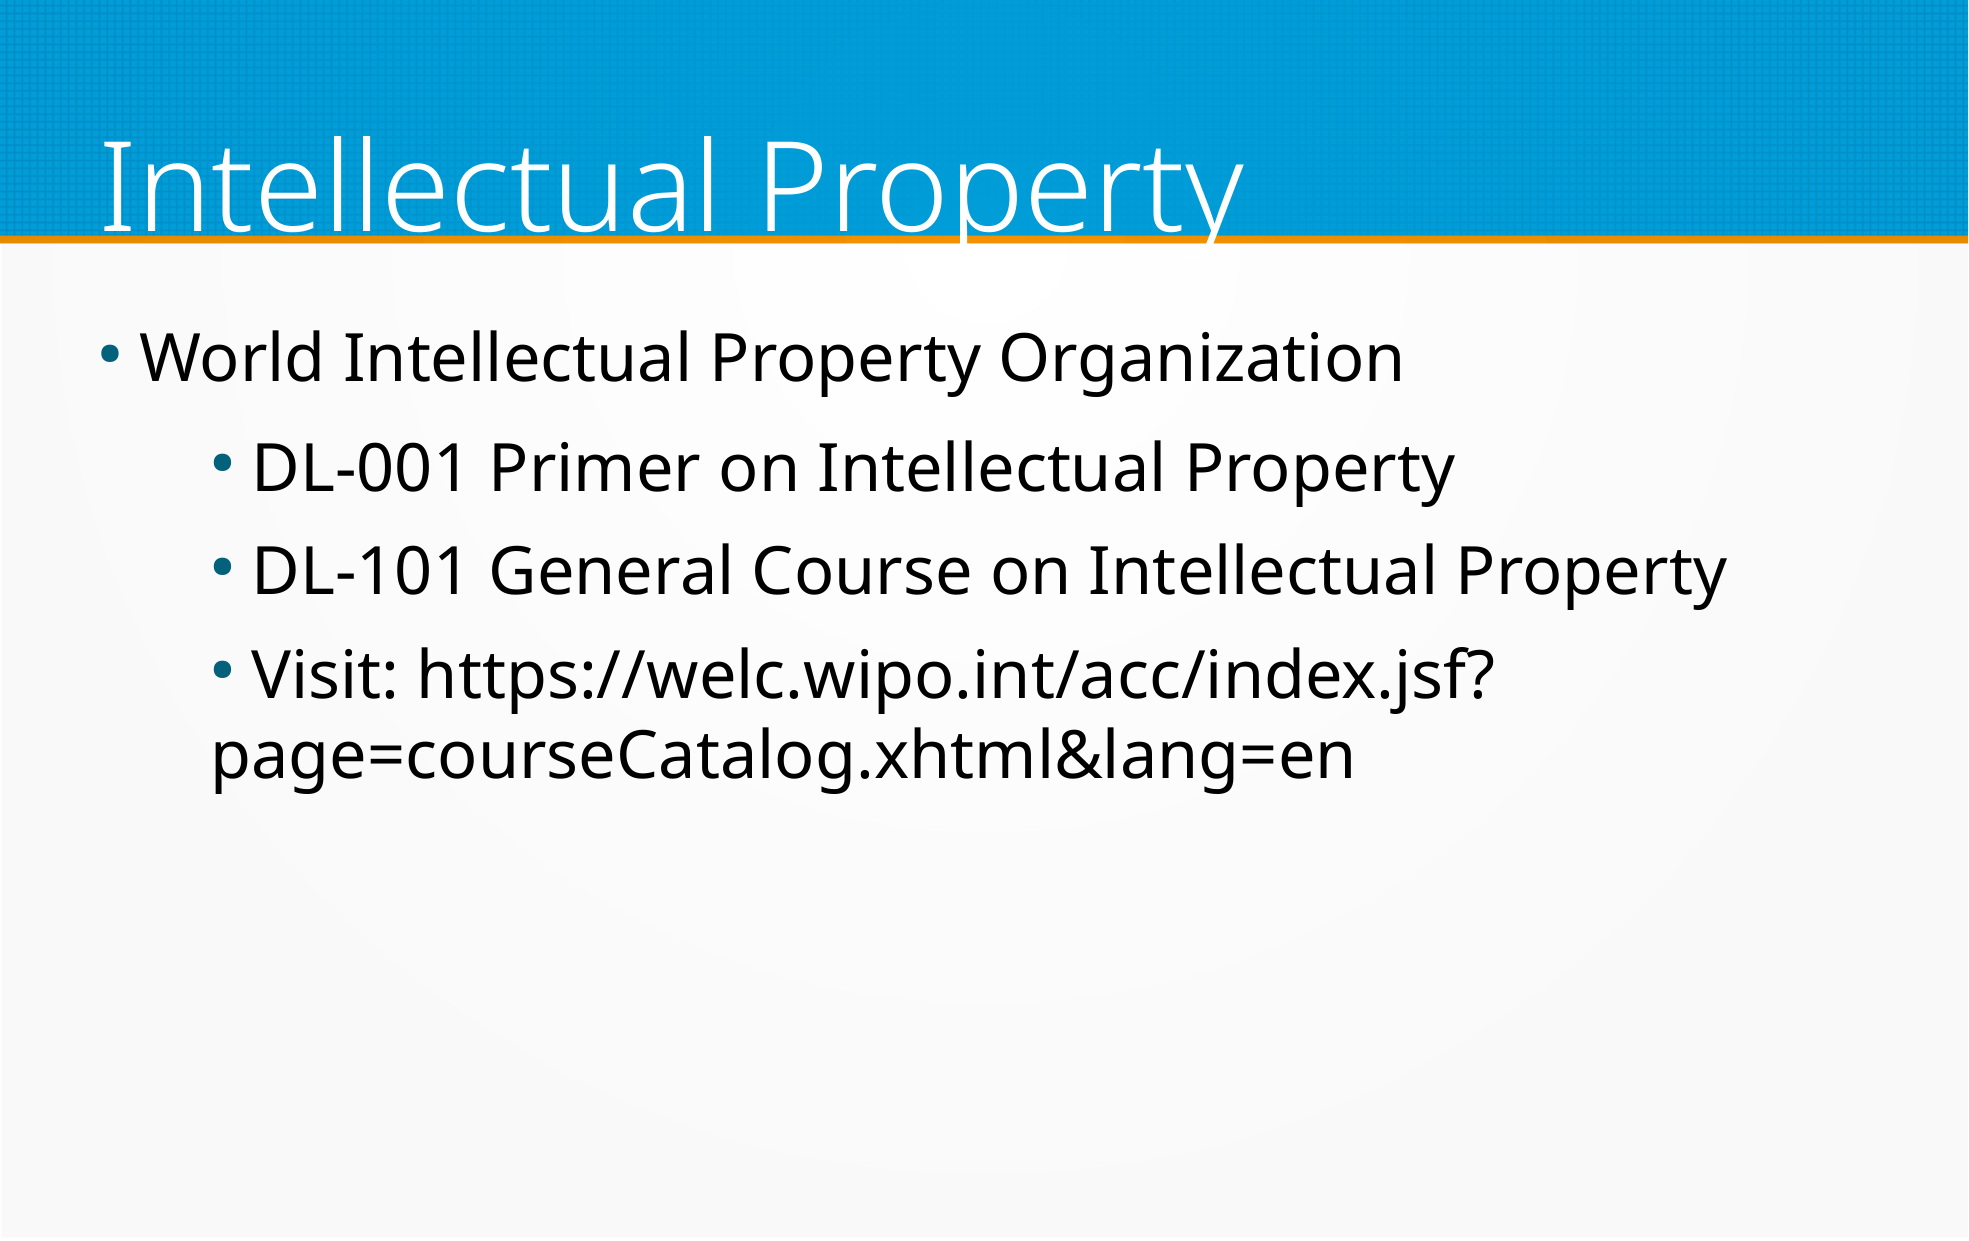

# Intellectual Property
 World Intellectual Property Organization
 DL-001 Primer on Intellectual Property
 DL-101 General Course on Intellectual Property
 Visit: https://welc.wipo.int/acc/index.jsf?page=courseCatalog.xhtml&lang=en